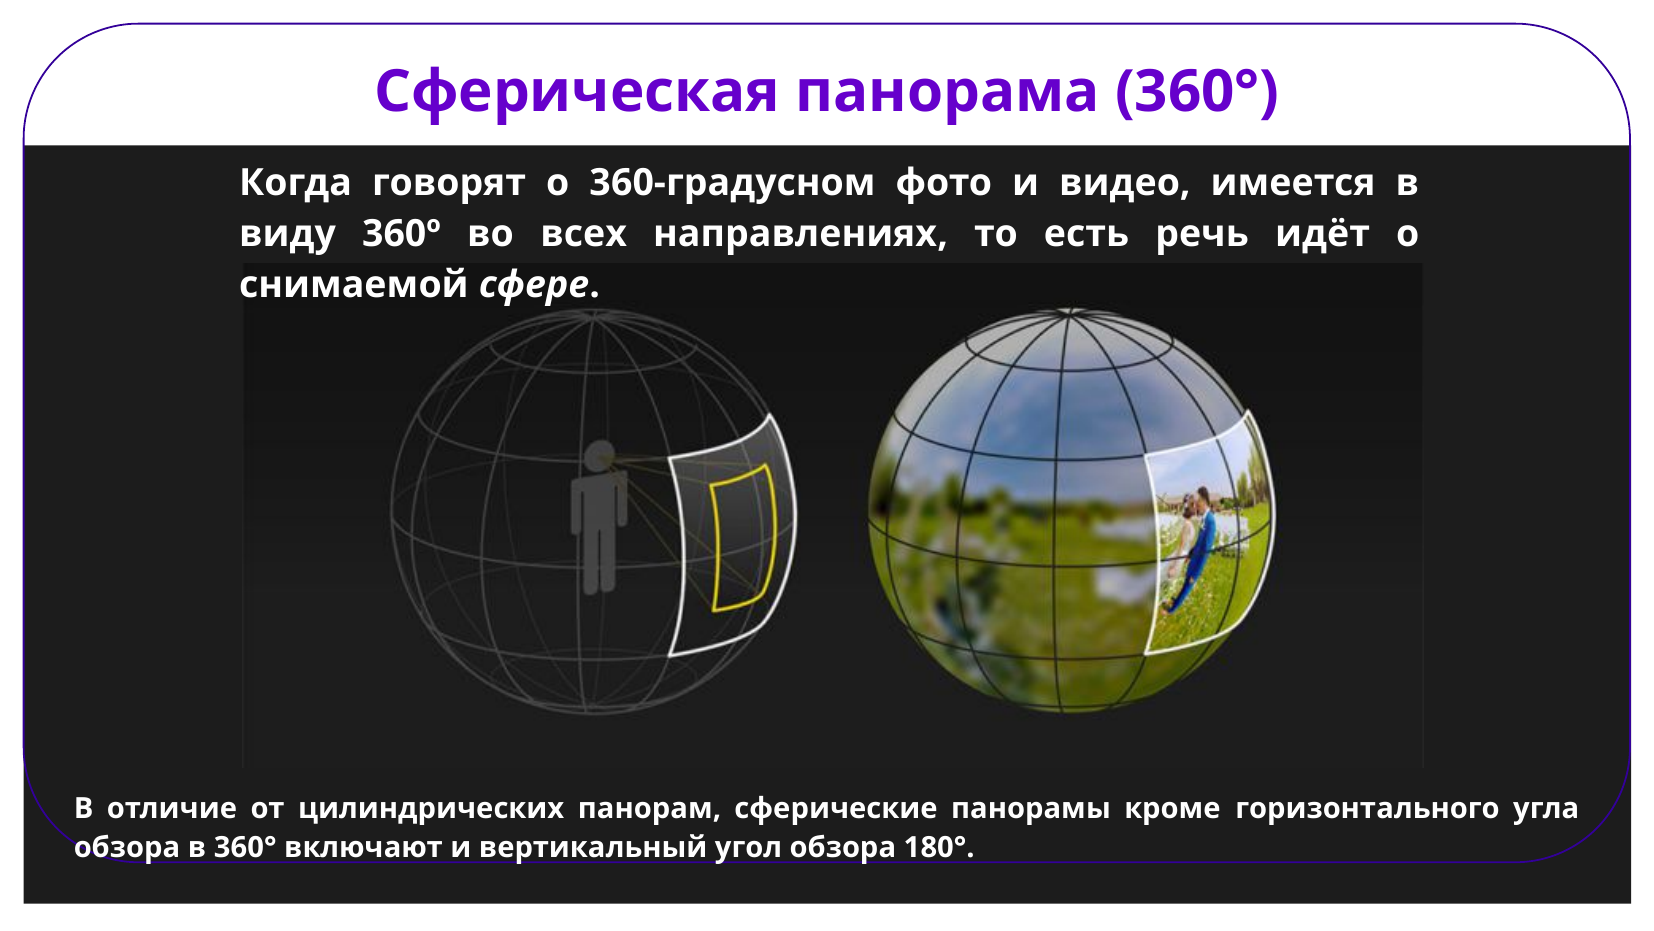

Когда говорят о 360-градусном фото и видео, имеется в виду 360º градусов во всех направлениях, то есть речь идёт о снимаемой сфере.
Сферическая панорама (360°)
Когда говорят о 360-градусном фото и видео, имеется в виду 360º во всех направлениях, то есть речь идёт о снимаемой сфере.
В отличие от цилиндрических панорам, сферические панорамы кроме горизонтального угла обзора в 360° включают и вертикальный угол обзора 180°.